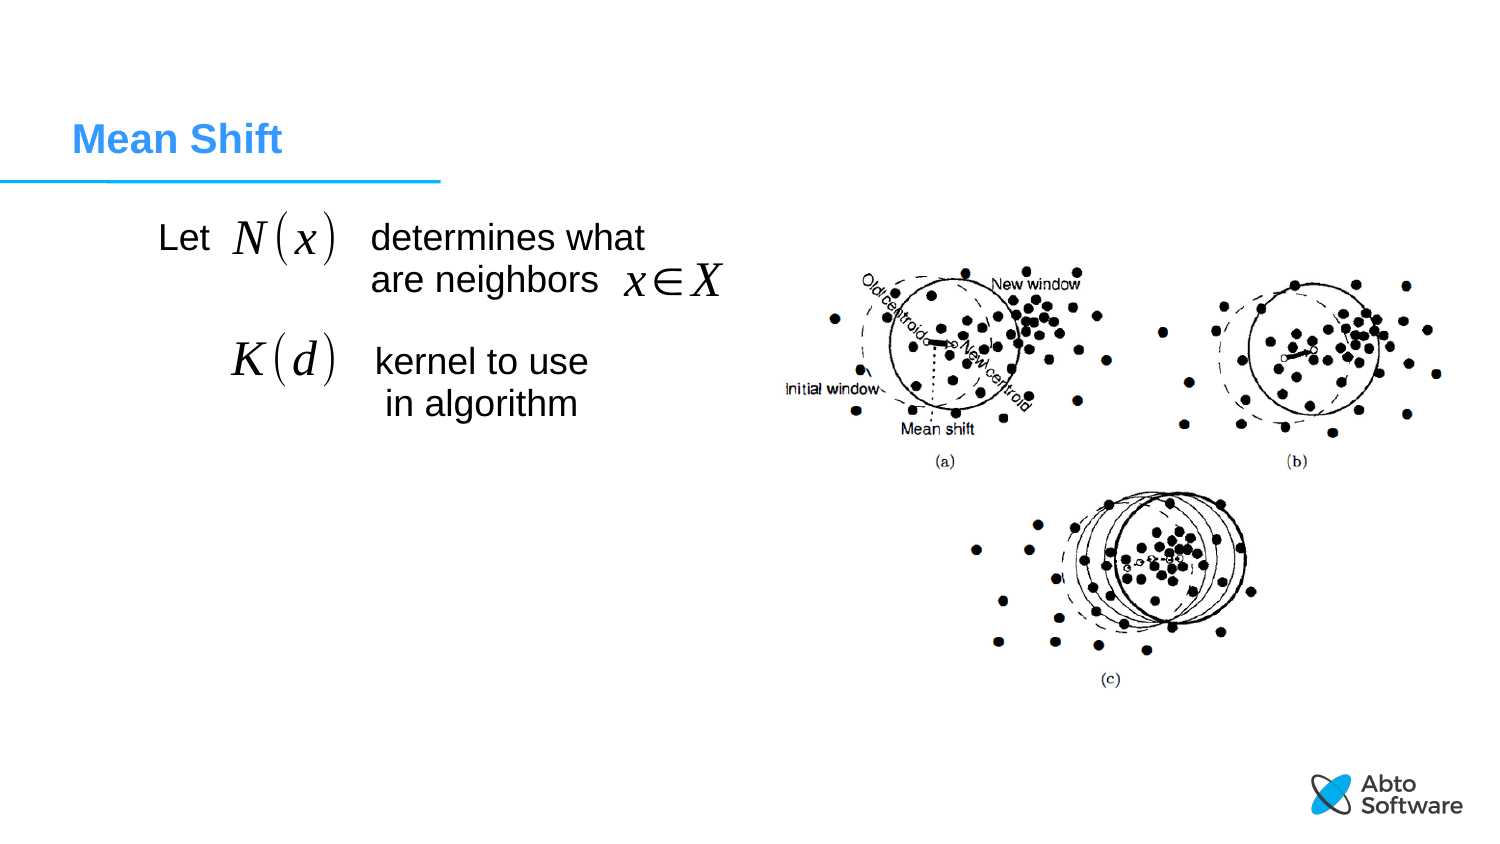

# Mean Shift
Let
determines what
are neighbors
kernel to use
 in algorithm